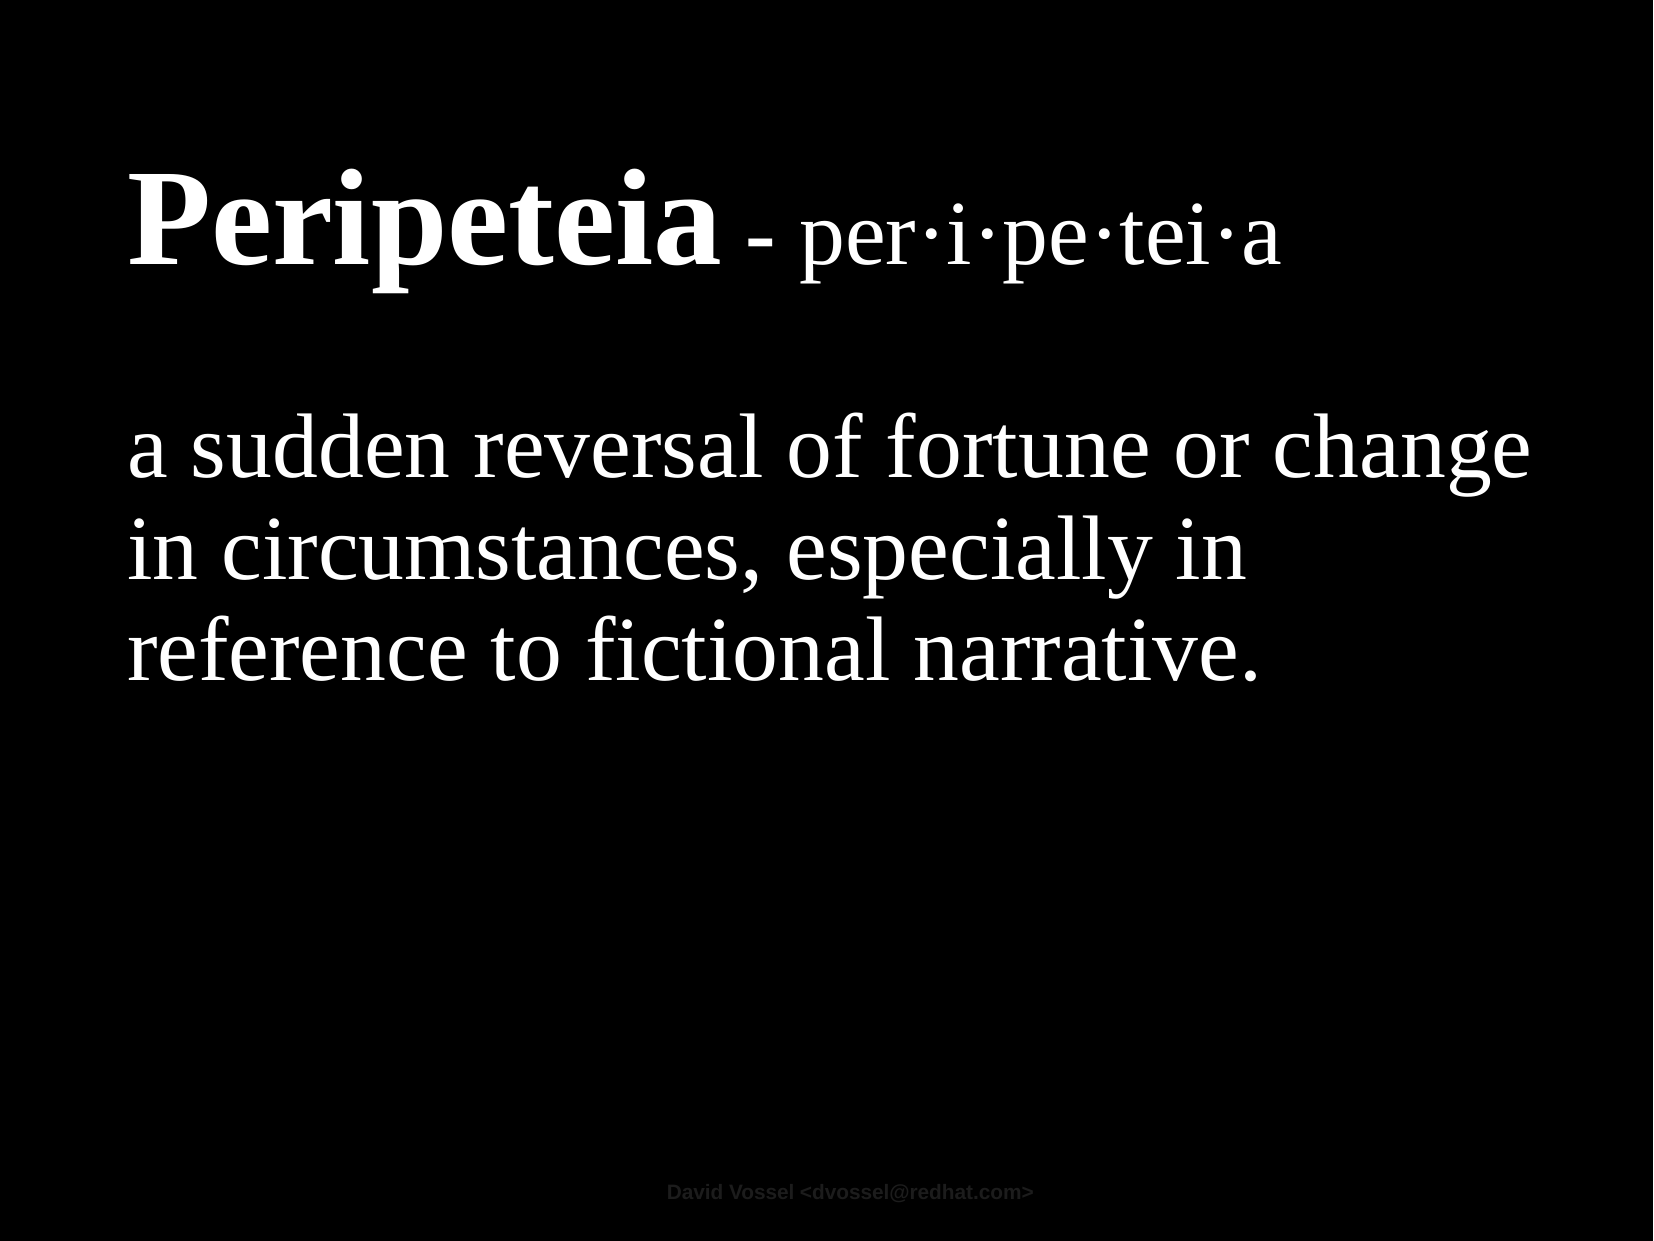

Peripeteia - per·i·pe·tei·a
a sudden reversal of fortune or change in circumstances, especially in reference to fictional narrative.